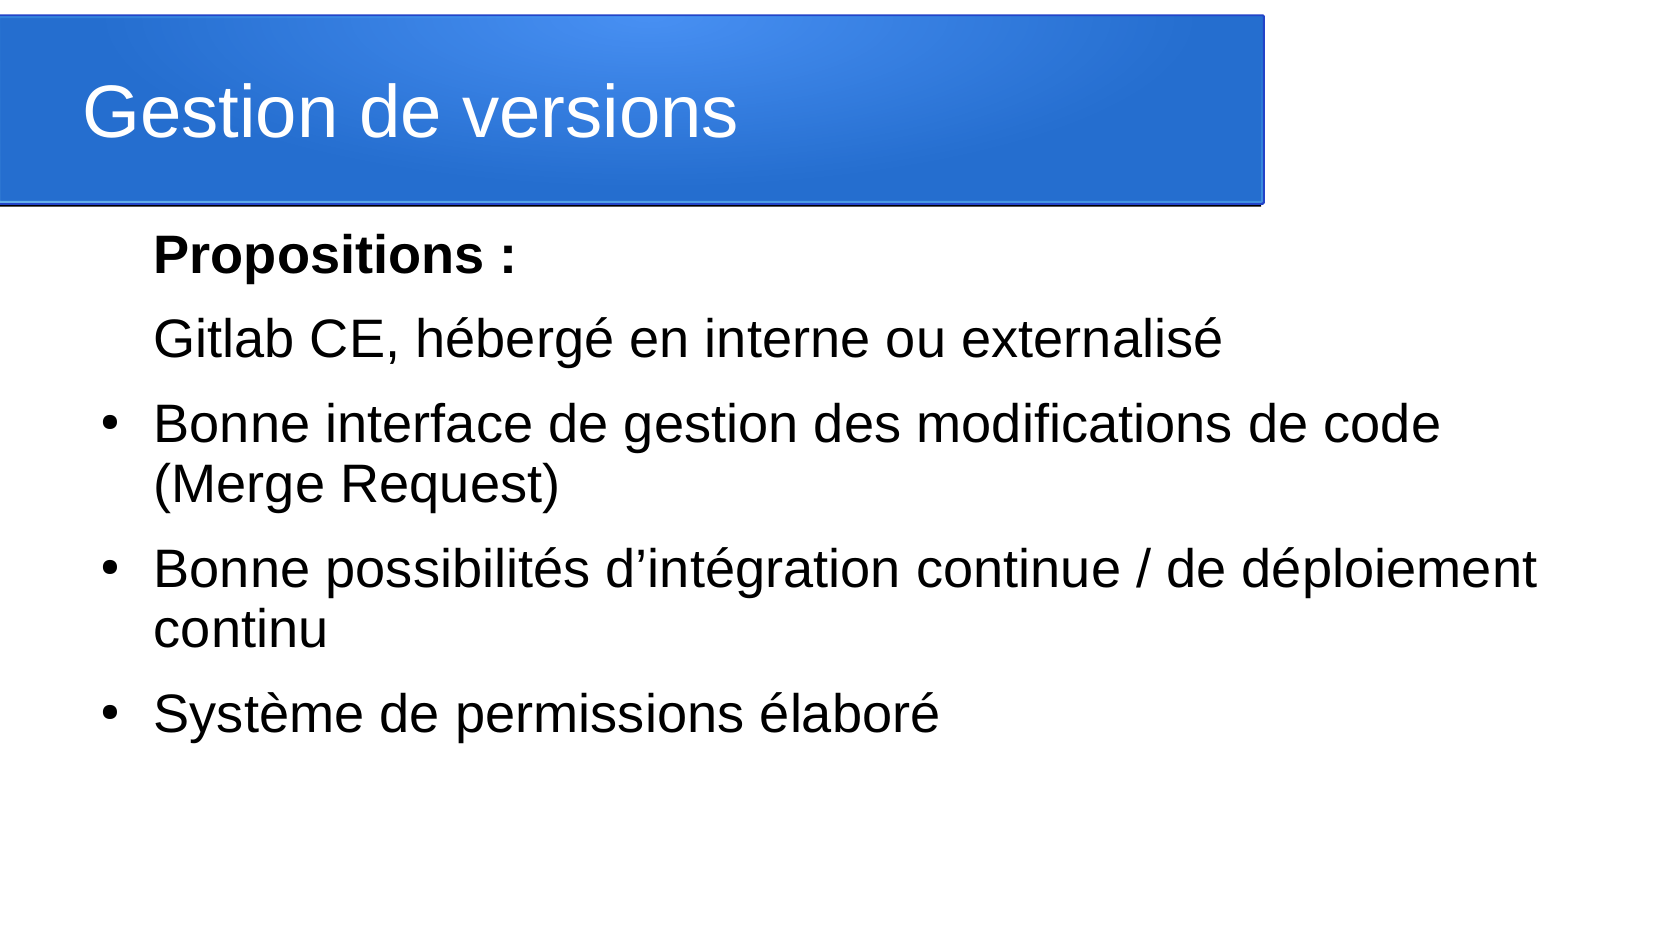

# Gestion de versions
Propositions :
Gitlab CE, hébergé en interne ou externalisé
Bonne interface de gestion des modifications de code (Merge Request)
Bonne possibilités d’intégration continue / de déploiement continu
Système de permissions élaboré